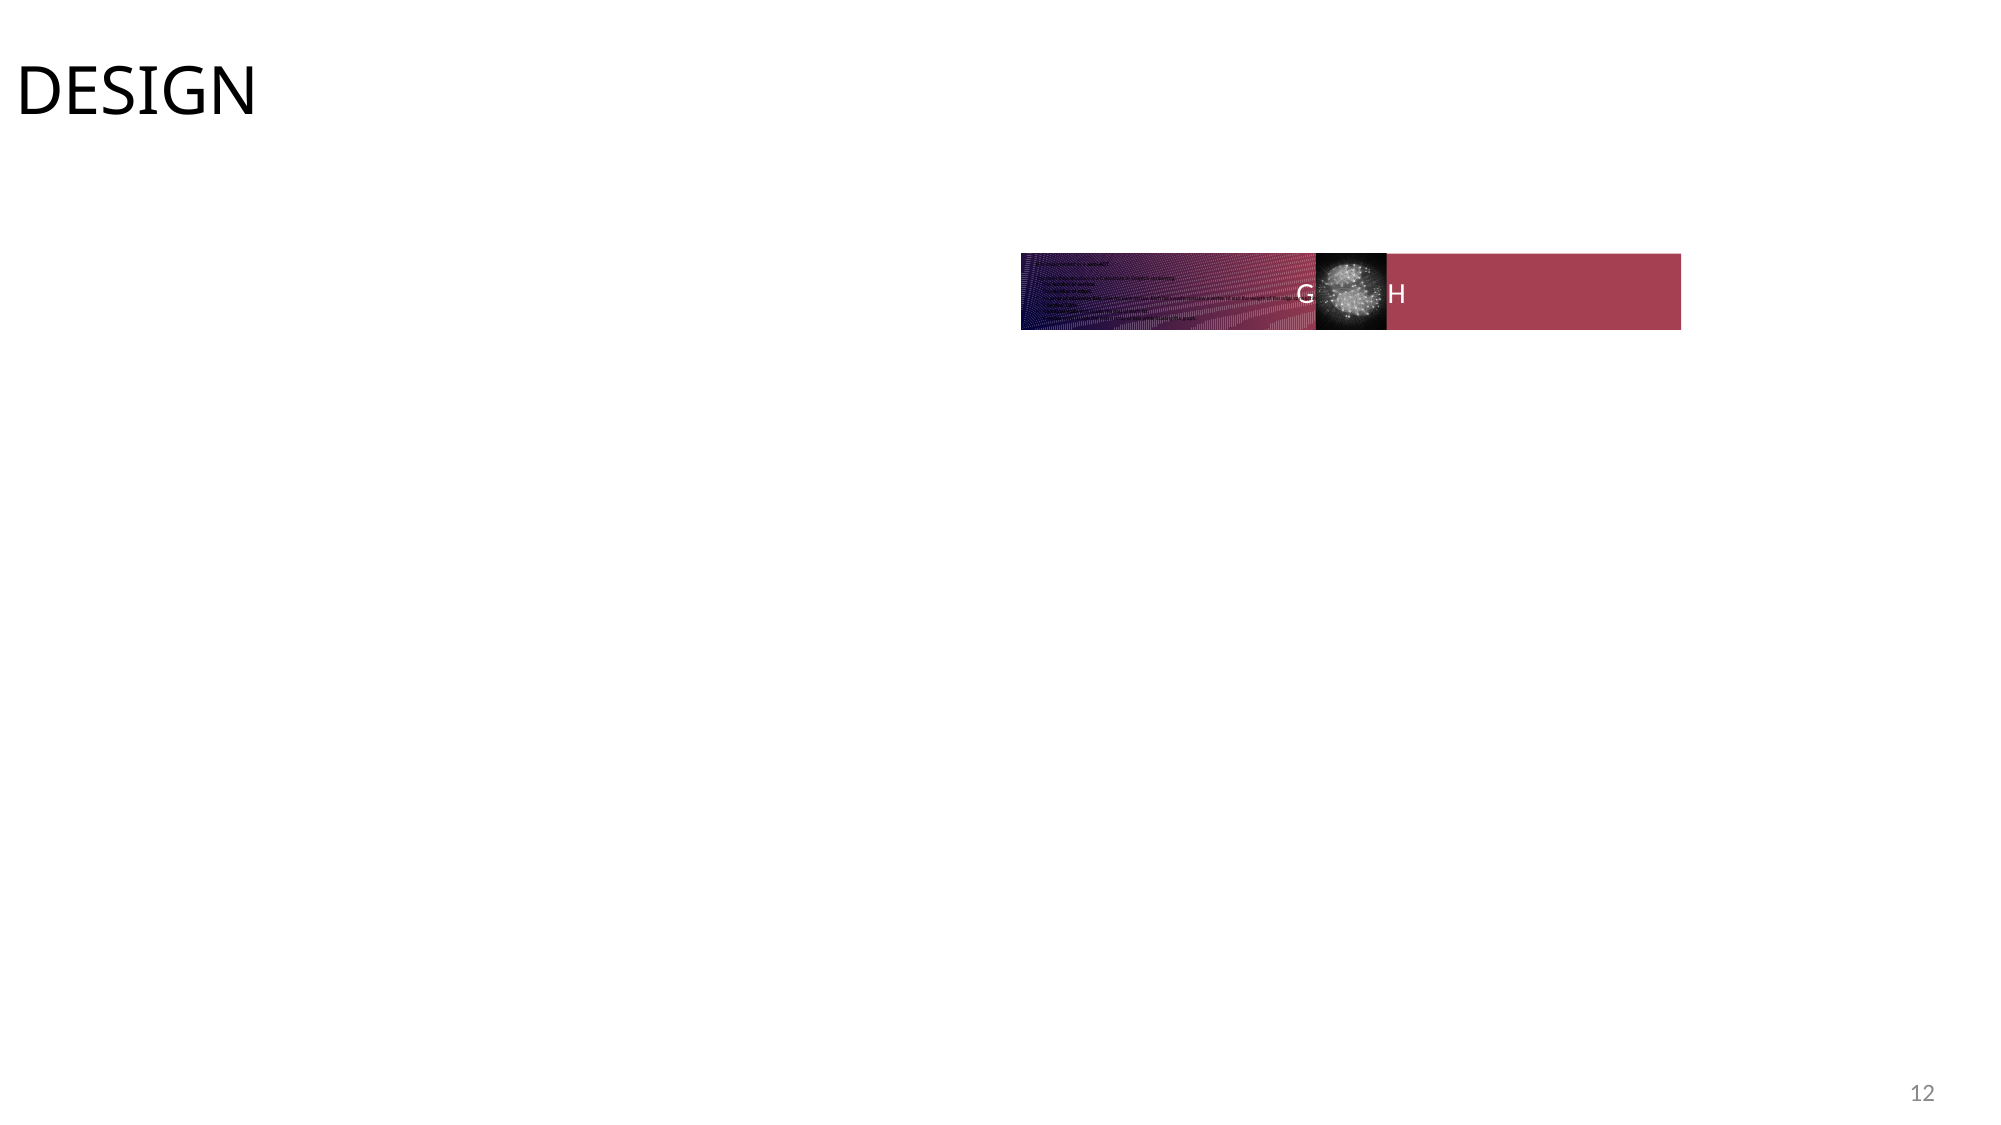

# DESIGN
GRAPH
It is implemented as a semi-ADT.
The main data structure is a C structure in Graph.h containing:
The number of vertices.
The number of edges.
An array of adjacency lists, one for each vertex. Each list’s node contains a vertex id and the weigth of the edge connecting them.
A Symbol Table
A sentinel node that marks the end of each list.
A mutex used to lock the entire array of lists while loading the graph.